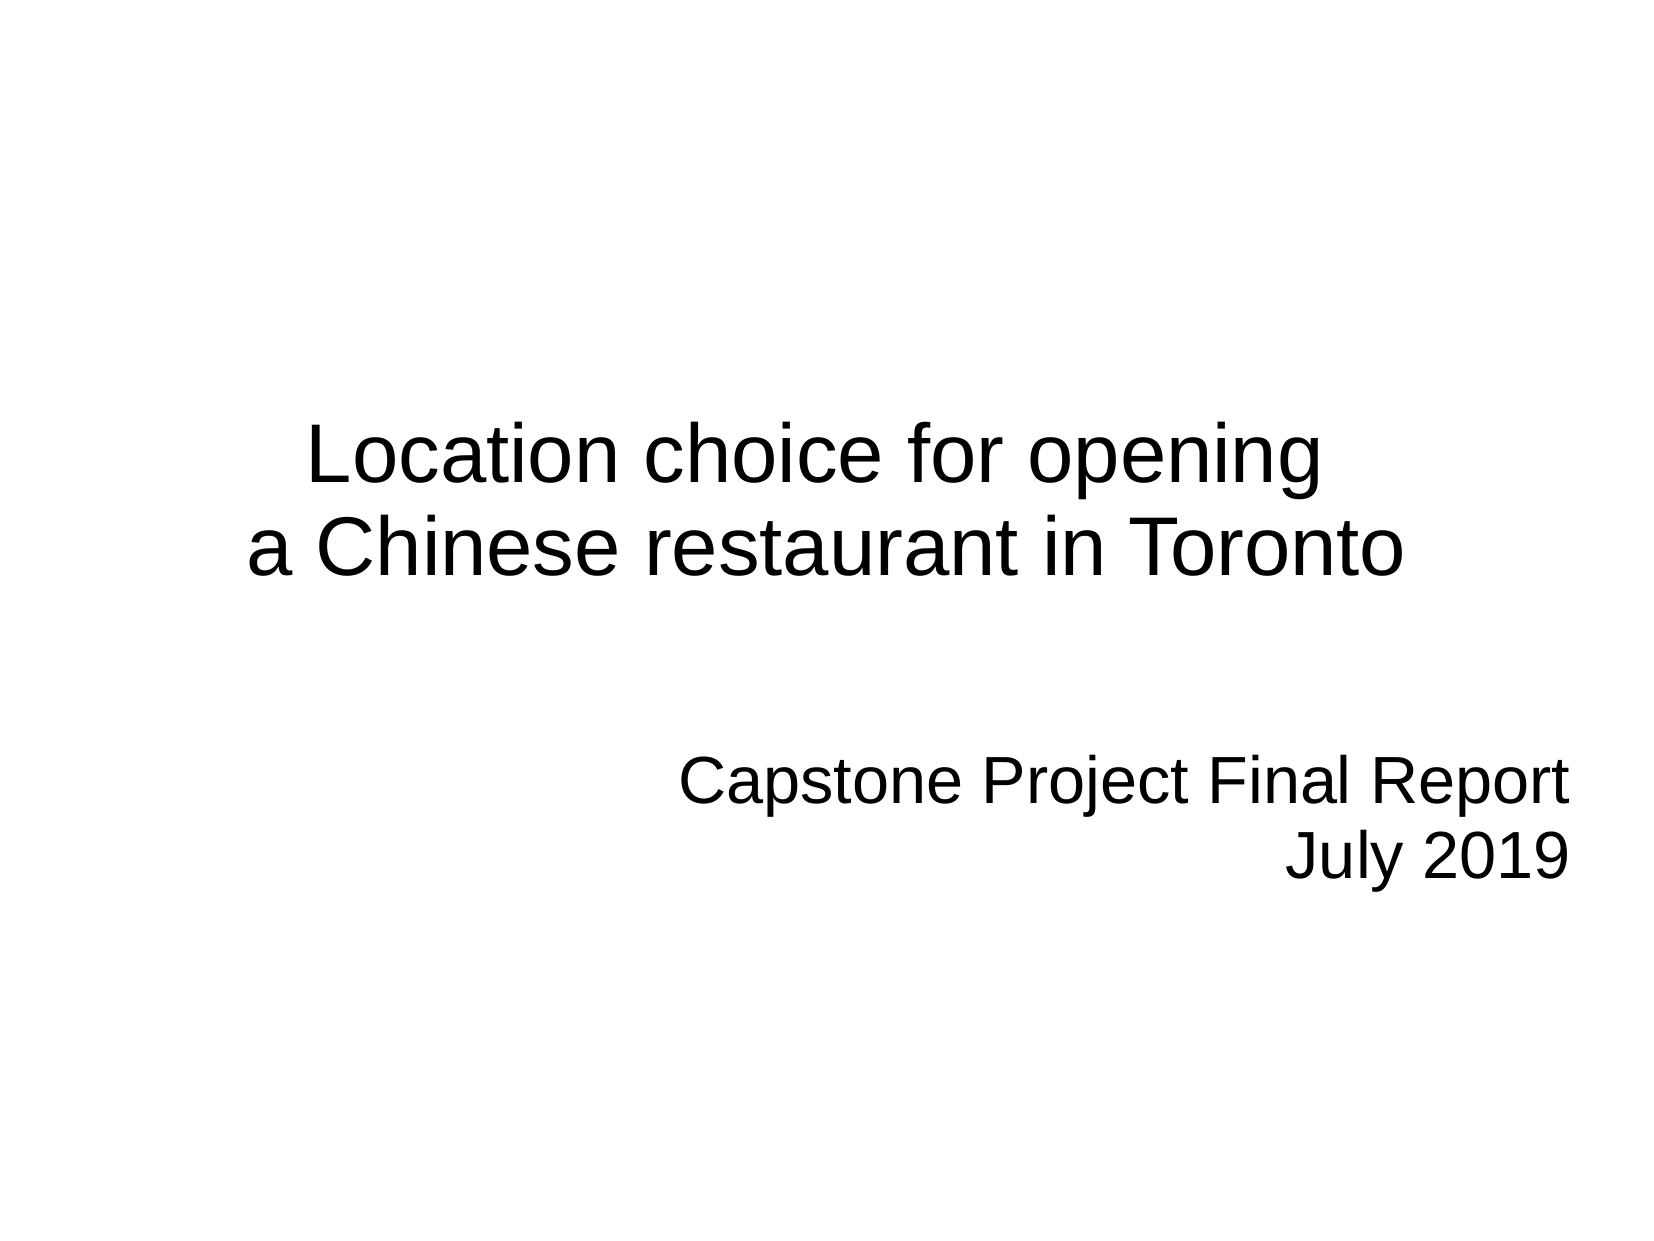

#
Location choice for opening
a Chinese restaurant in Toronto
Capstone Project Final Report
July 2019